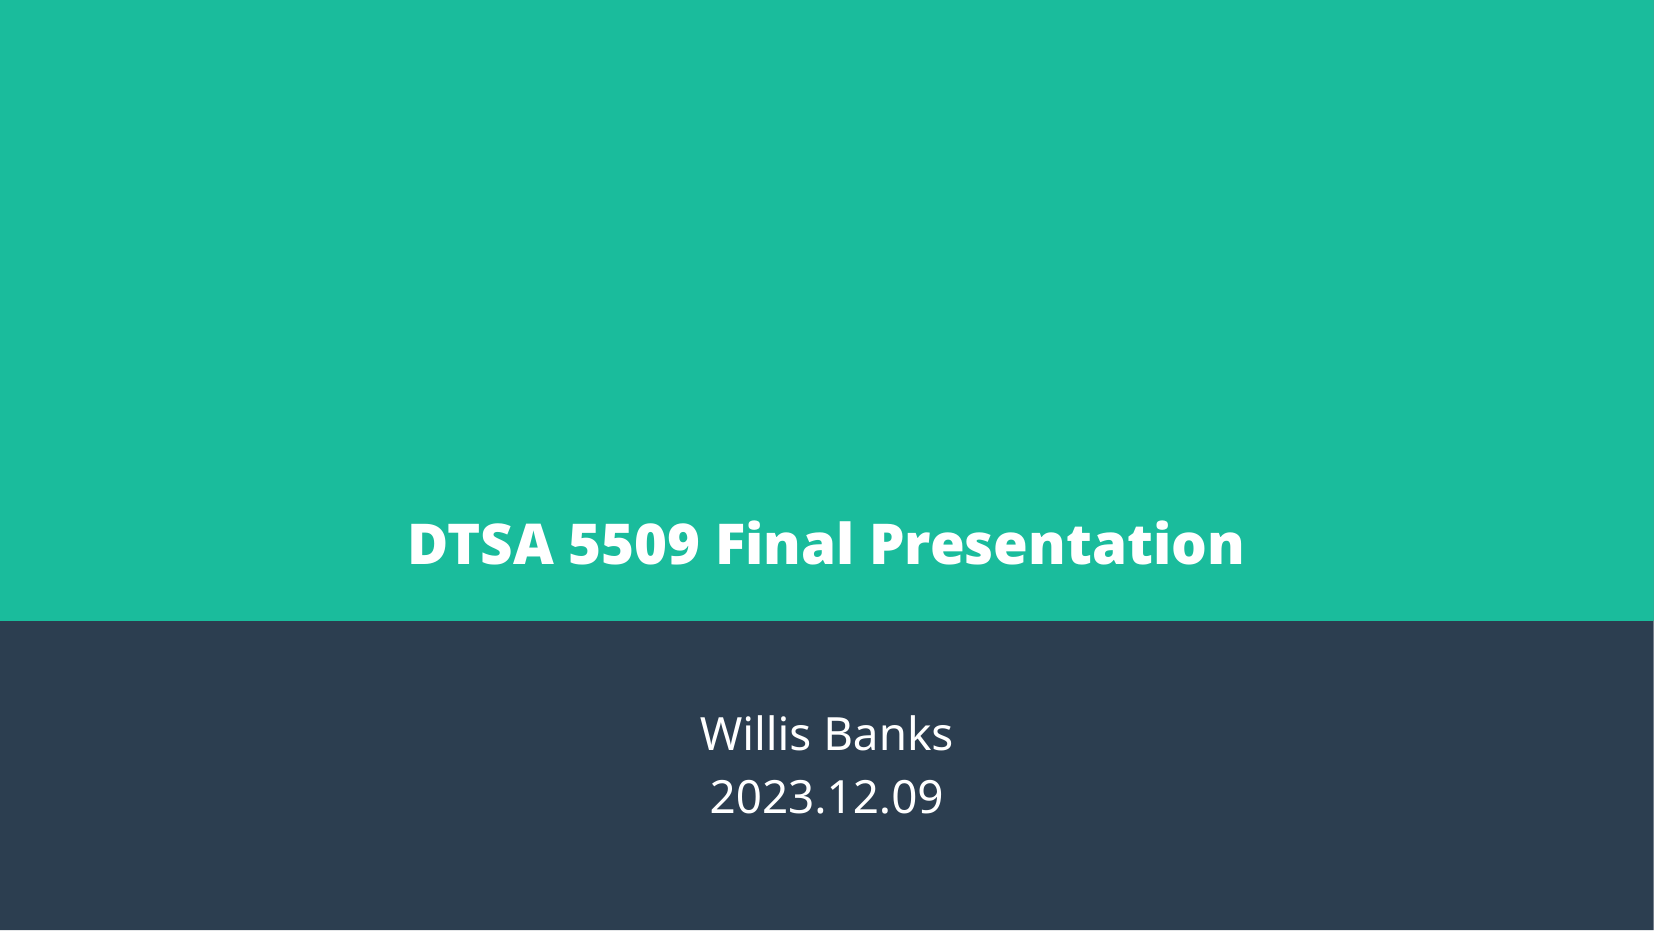

# DTSA 5509 Final Presentation
Willis Banks
2023.12.09